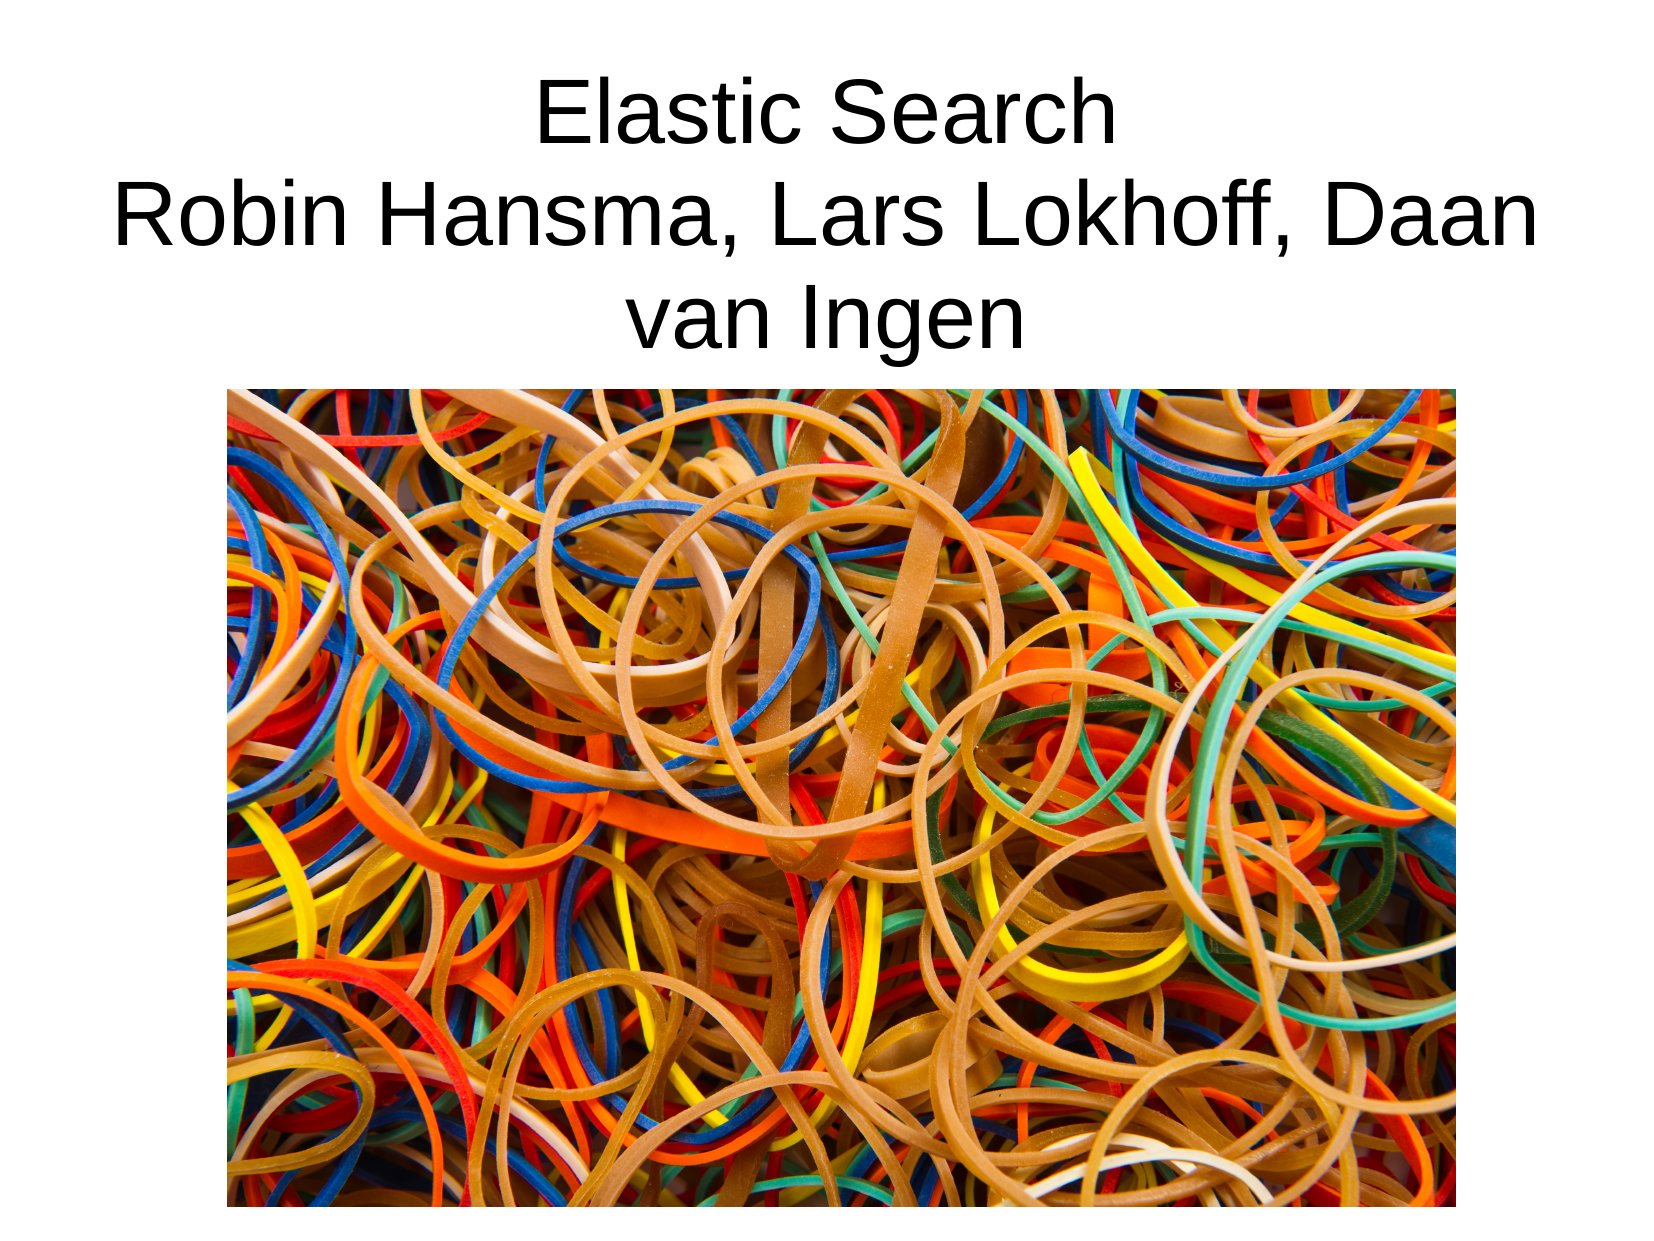

# Elastic Search Robin Hansma, Lars Lokhoff, Daan van Ingen